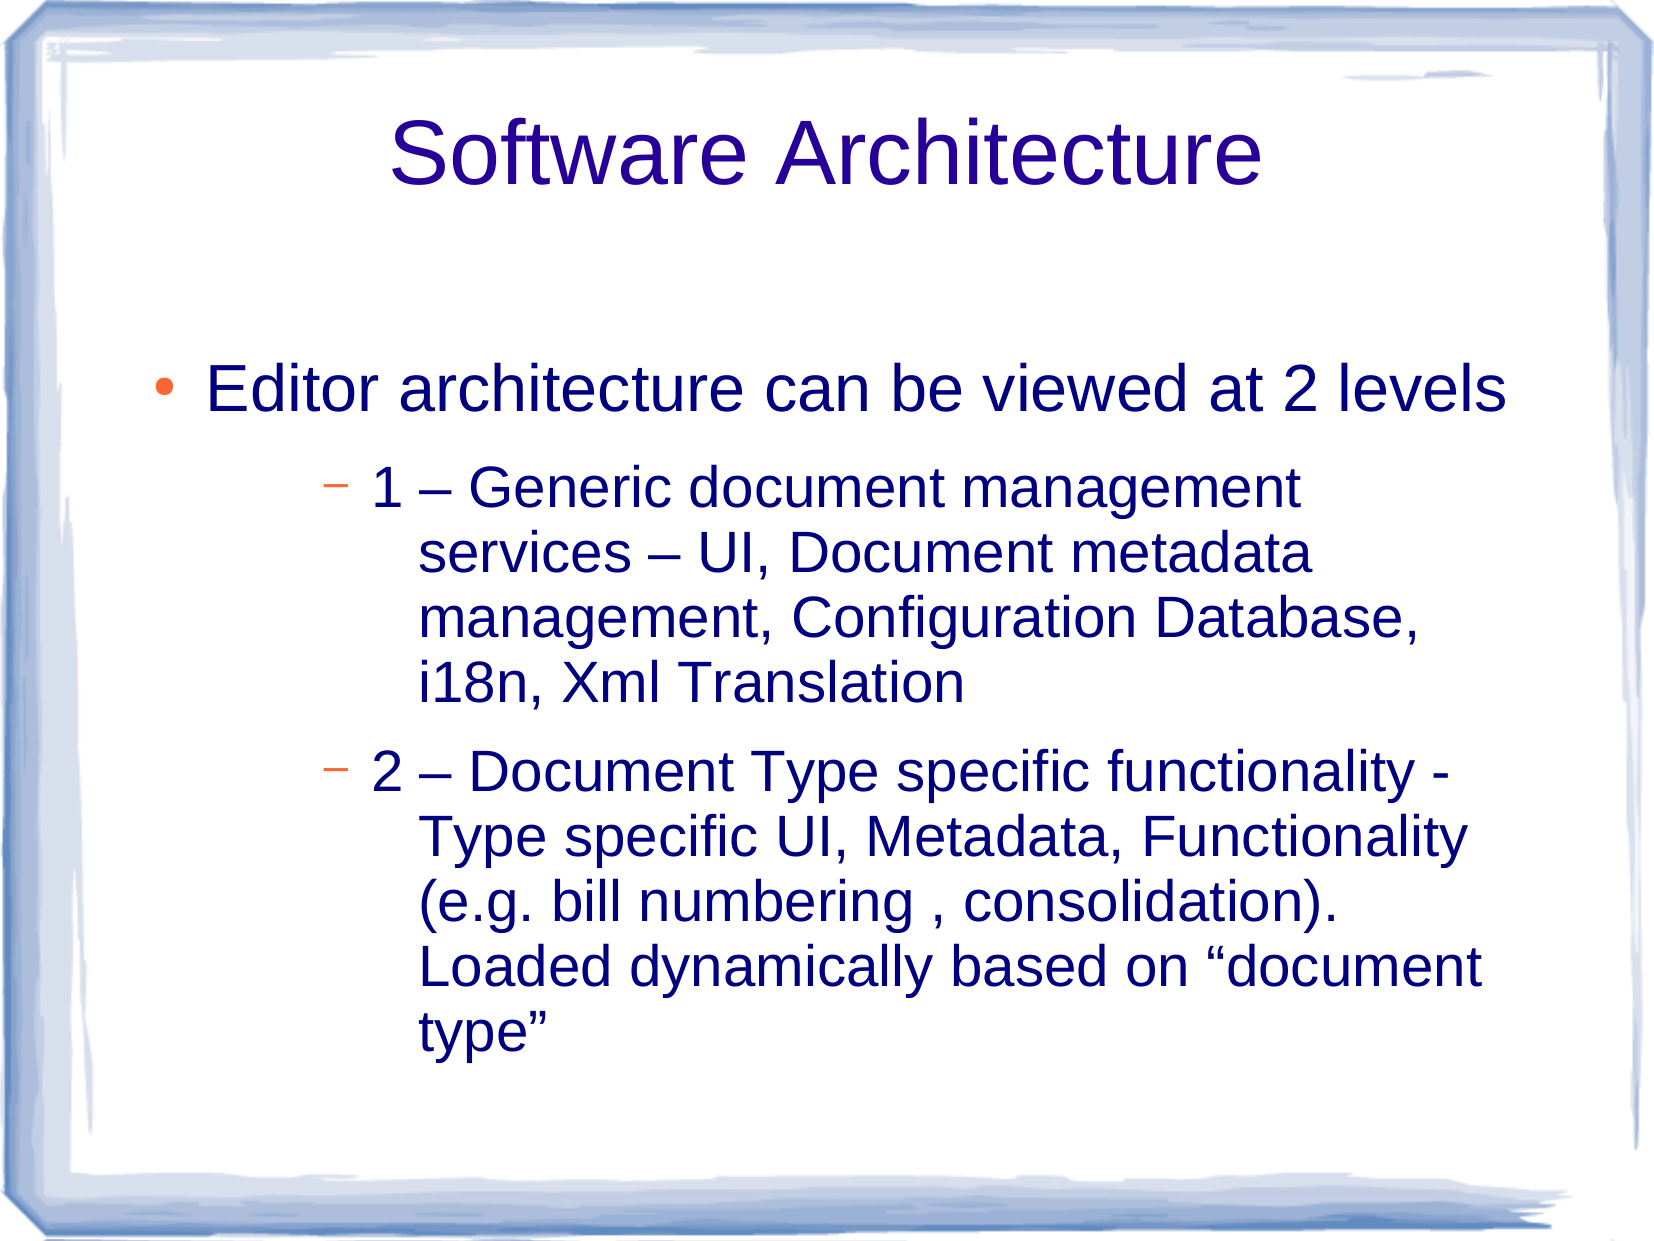

# Software Architecture
Editor architecture can be viewed at 2 levels
1 – Generic document management services – UI, Document metadata management, Configuration Database, i18n, Xml Translation
2 – Document Type specific functionality - Type specific UI, Metadata, Functionality (e.g. bill numbering , consolidation). Loaded dynamically based on “document type”